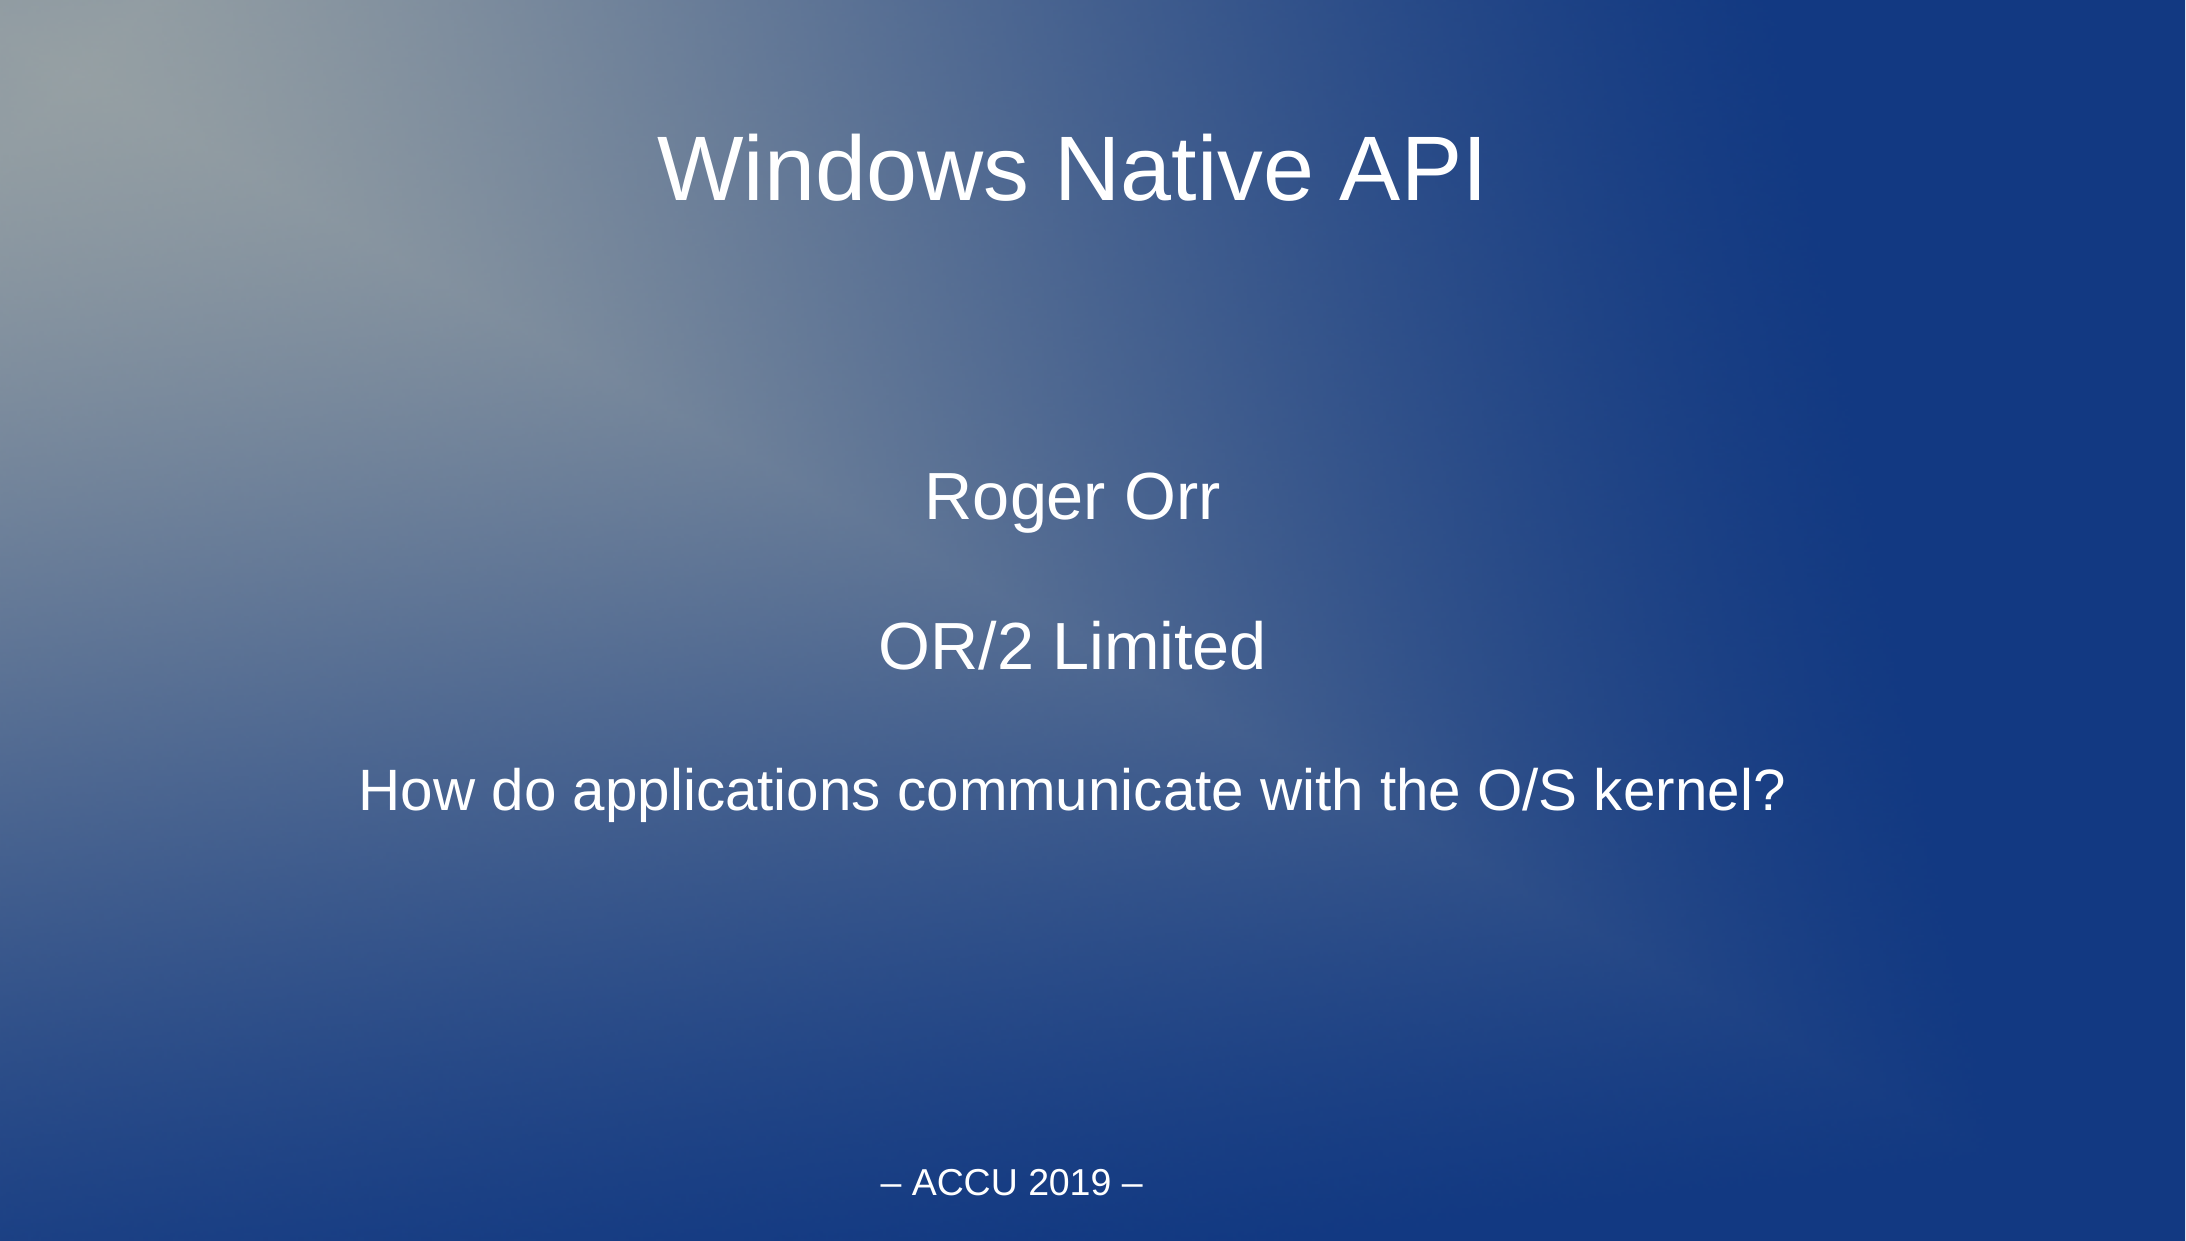

# Windows Native API
Roger Orr
OR/2 Limited
How do applications communicate with the O/S kernel?
– ACCU 2019 –